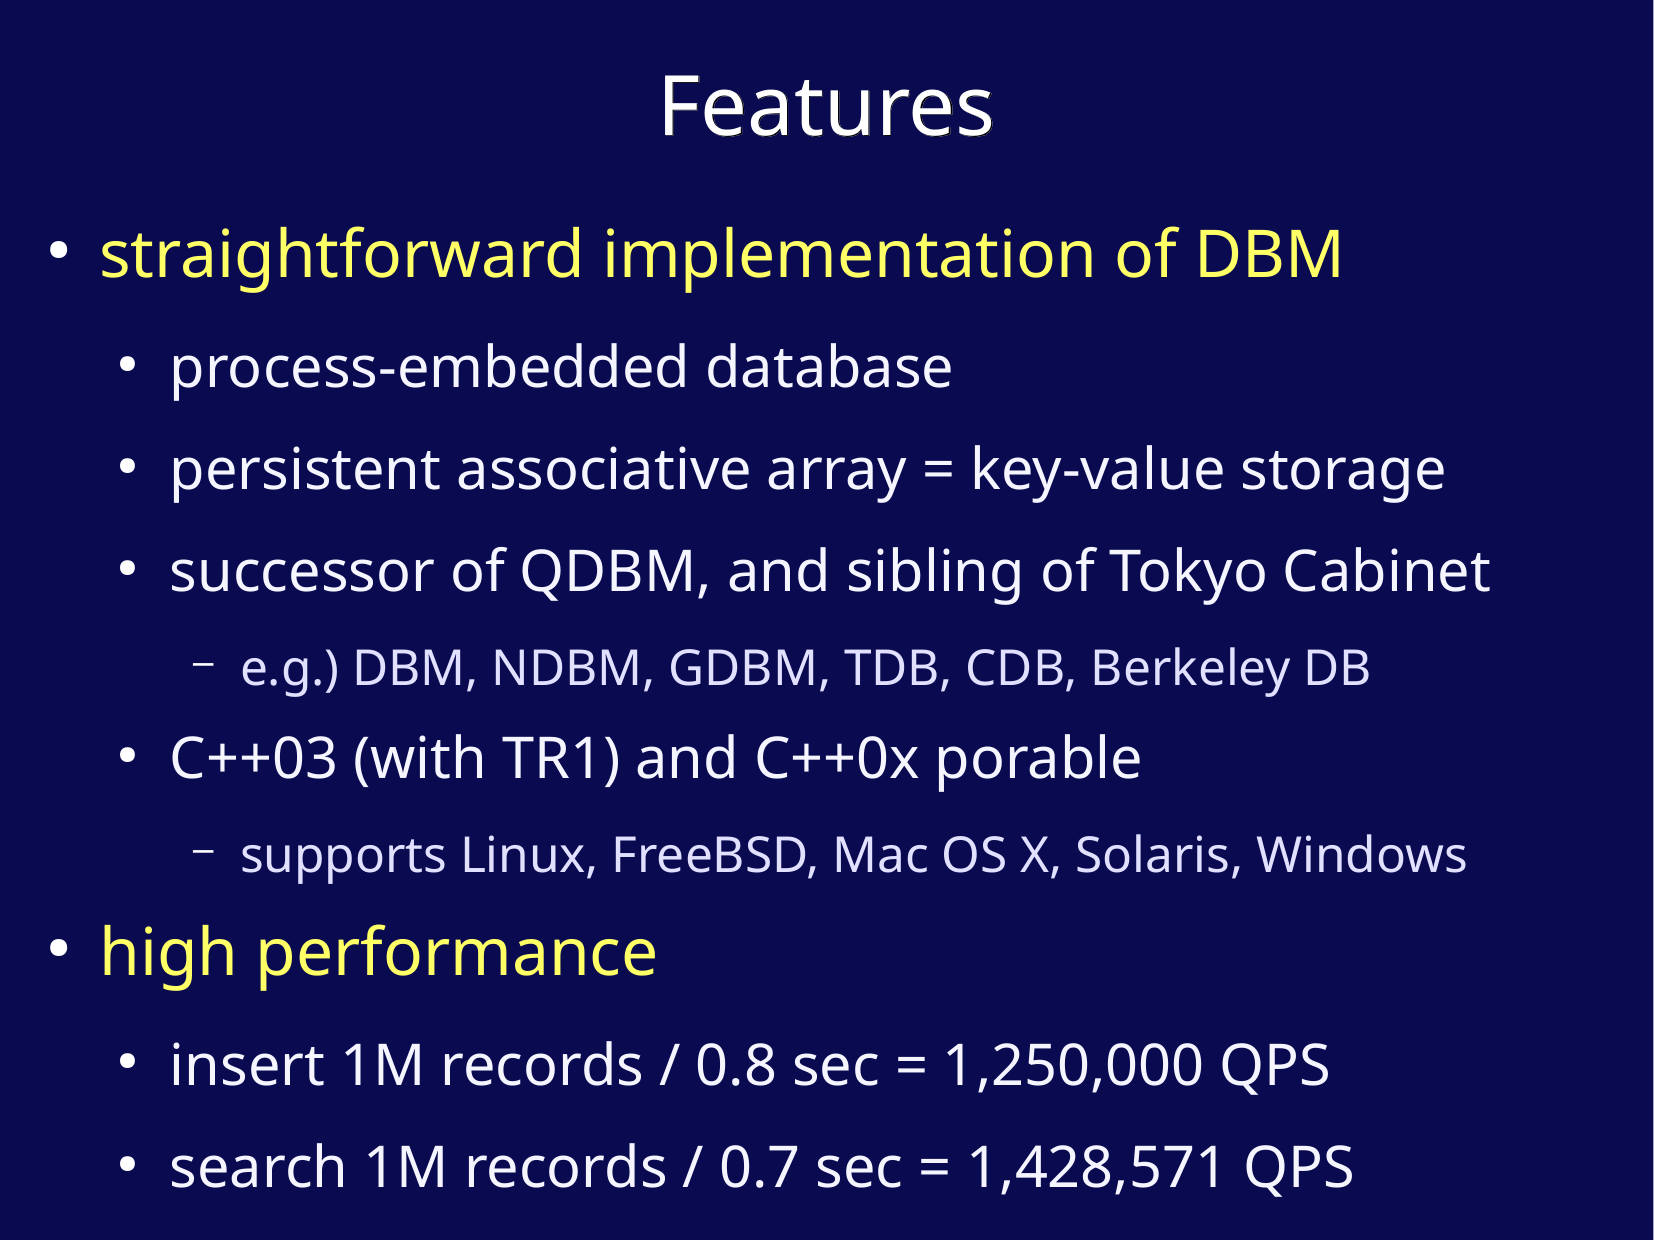

# Features
straightforward implementation of DBM
process-embedded database
persistent associative array = key-value storage
successor of QDBM, and sibling of Tokyo Cabinet
e.g.) DBM, NDBM, GDBM, TDB, CDB, Berkeley DB
C++03 (with TR1) and C++0x porable
supports Linux, FreeBSD, Mac OS X, Solaris, Windows
high performance
insert 1M records / 0.8 sec = 1,250,000 QPS
search 1M records / 0.7 sec = 1,428,571 QPS